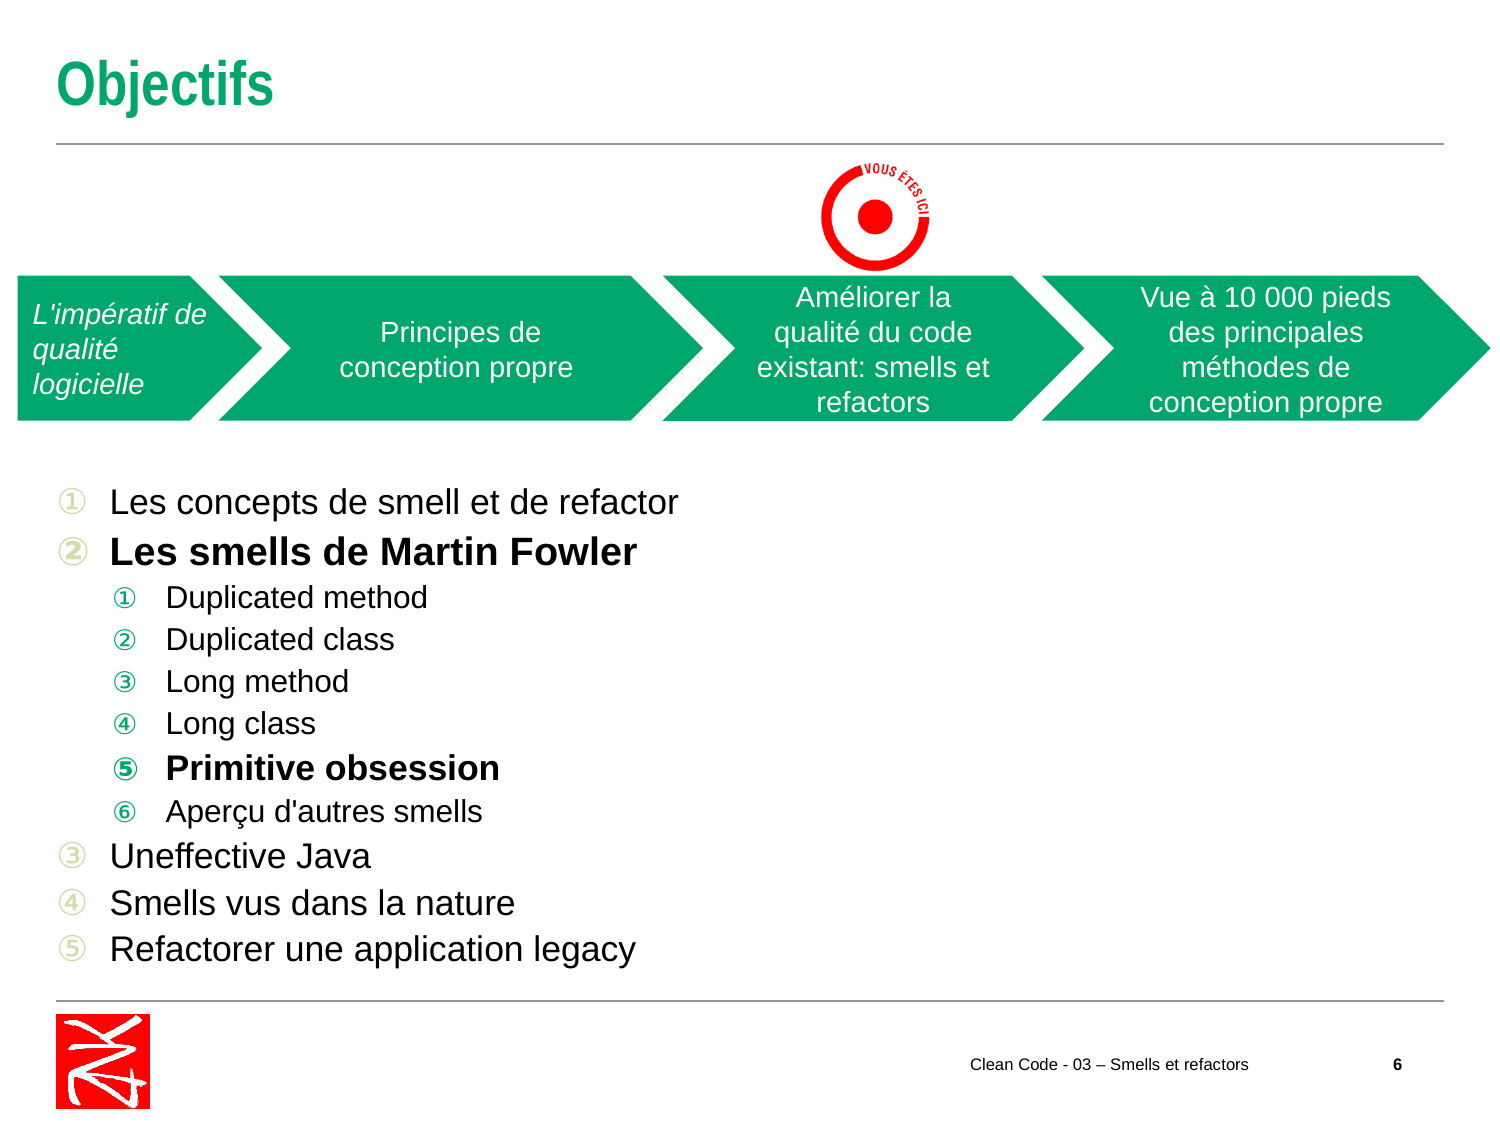

Objectifs
L'impératif de qualité logicielle
Principes de conception propre
Vue à 10 000 pieds des principales méthodes de conception propre
Améliorer la qualité du code existant: smells et refactors
# Les concepts de smell et de refactor
Les smells de Martin Fowler
Duplicated method
Duplicated class
Long method
Long class
Primitive obsession
Aperçu d'autres smells
Uneffective Java
Smells vus dans la nature
Refactorer une application legacy
Clean Code - 03 – Smells et refactors